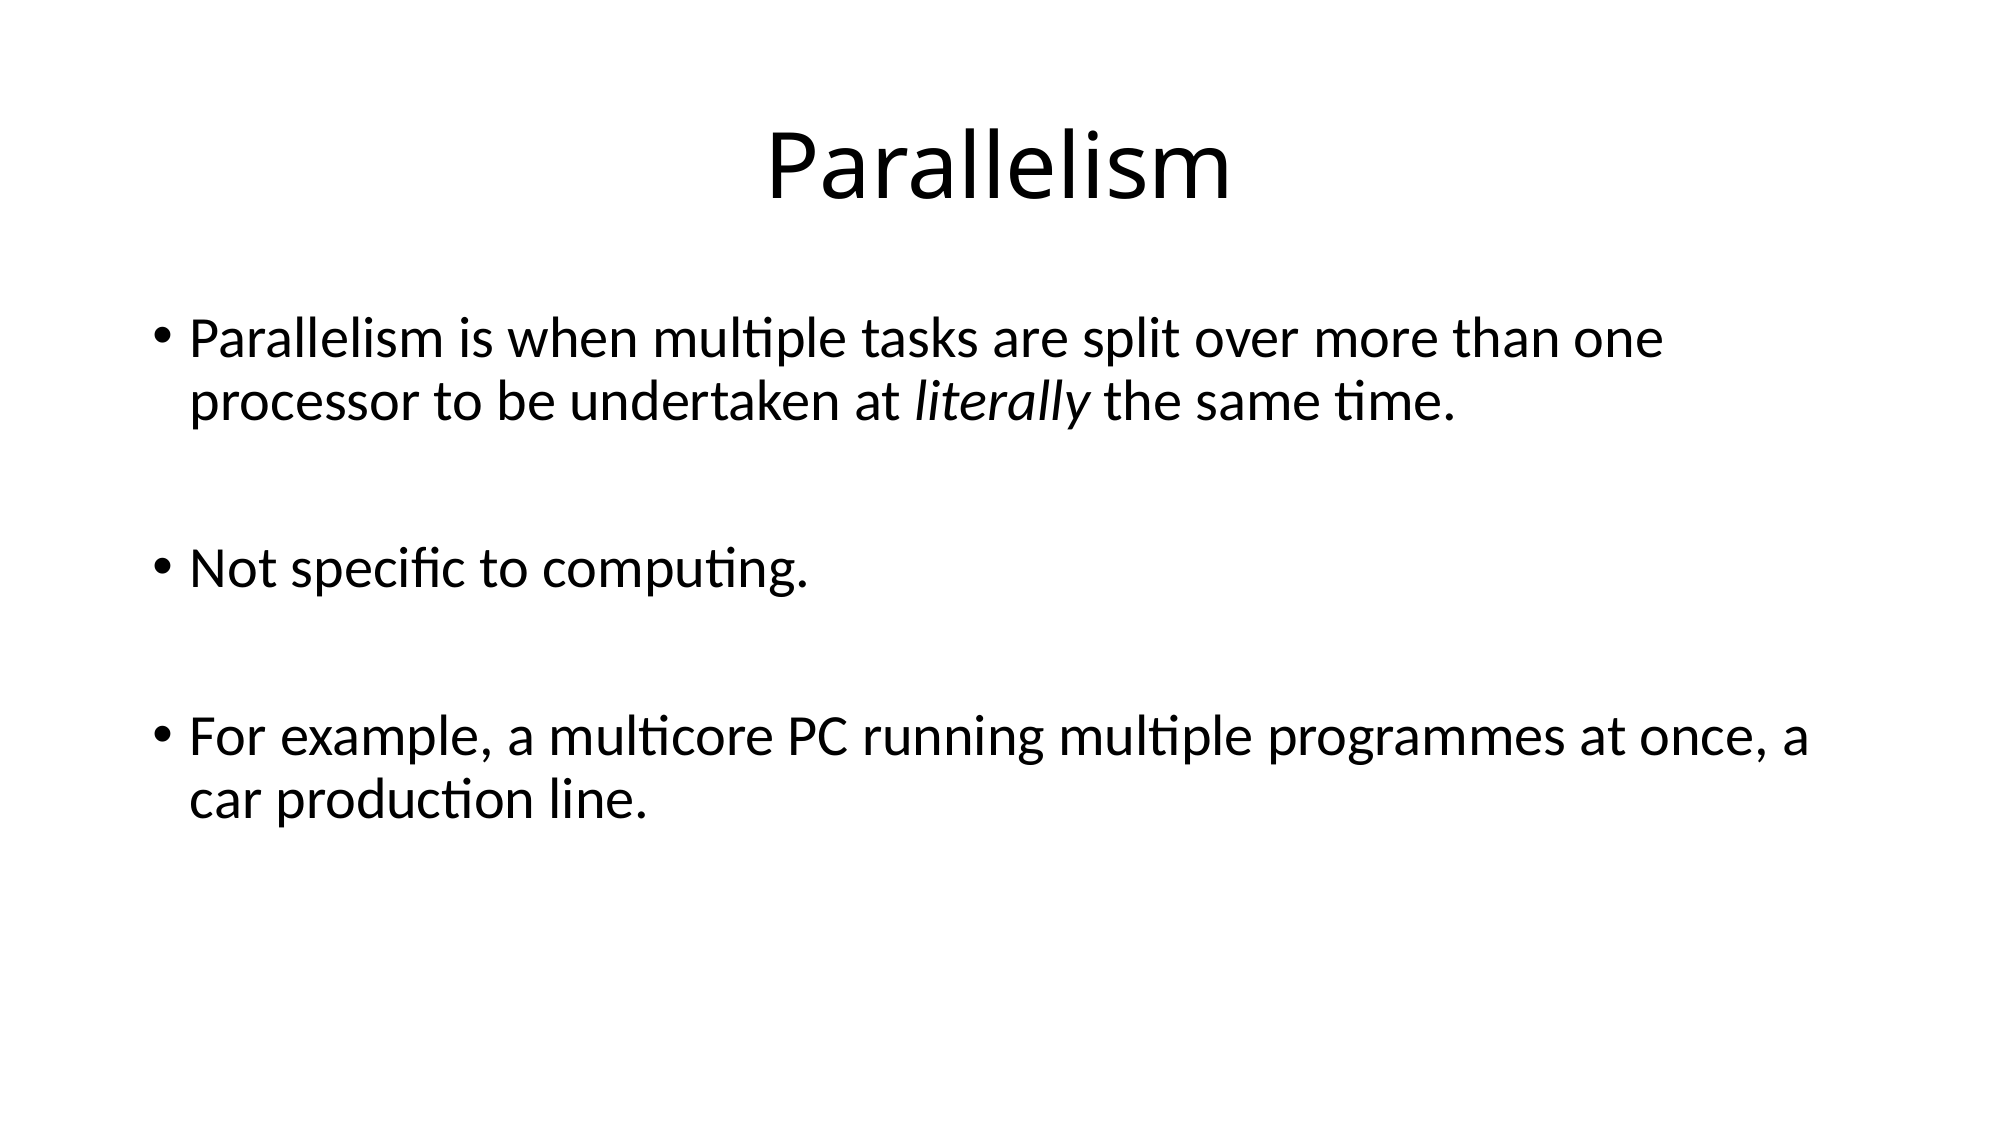

# Parallelism
Parallelism is when multiple tasks are split over more than one processor to be undertaken at literally the same time.
Not specific to computing.
For example, a multicore PC running multiple programmes at once, a car production line.